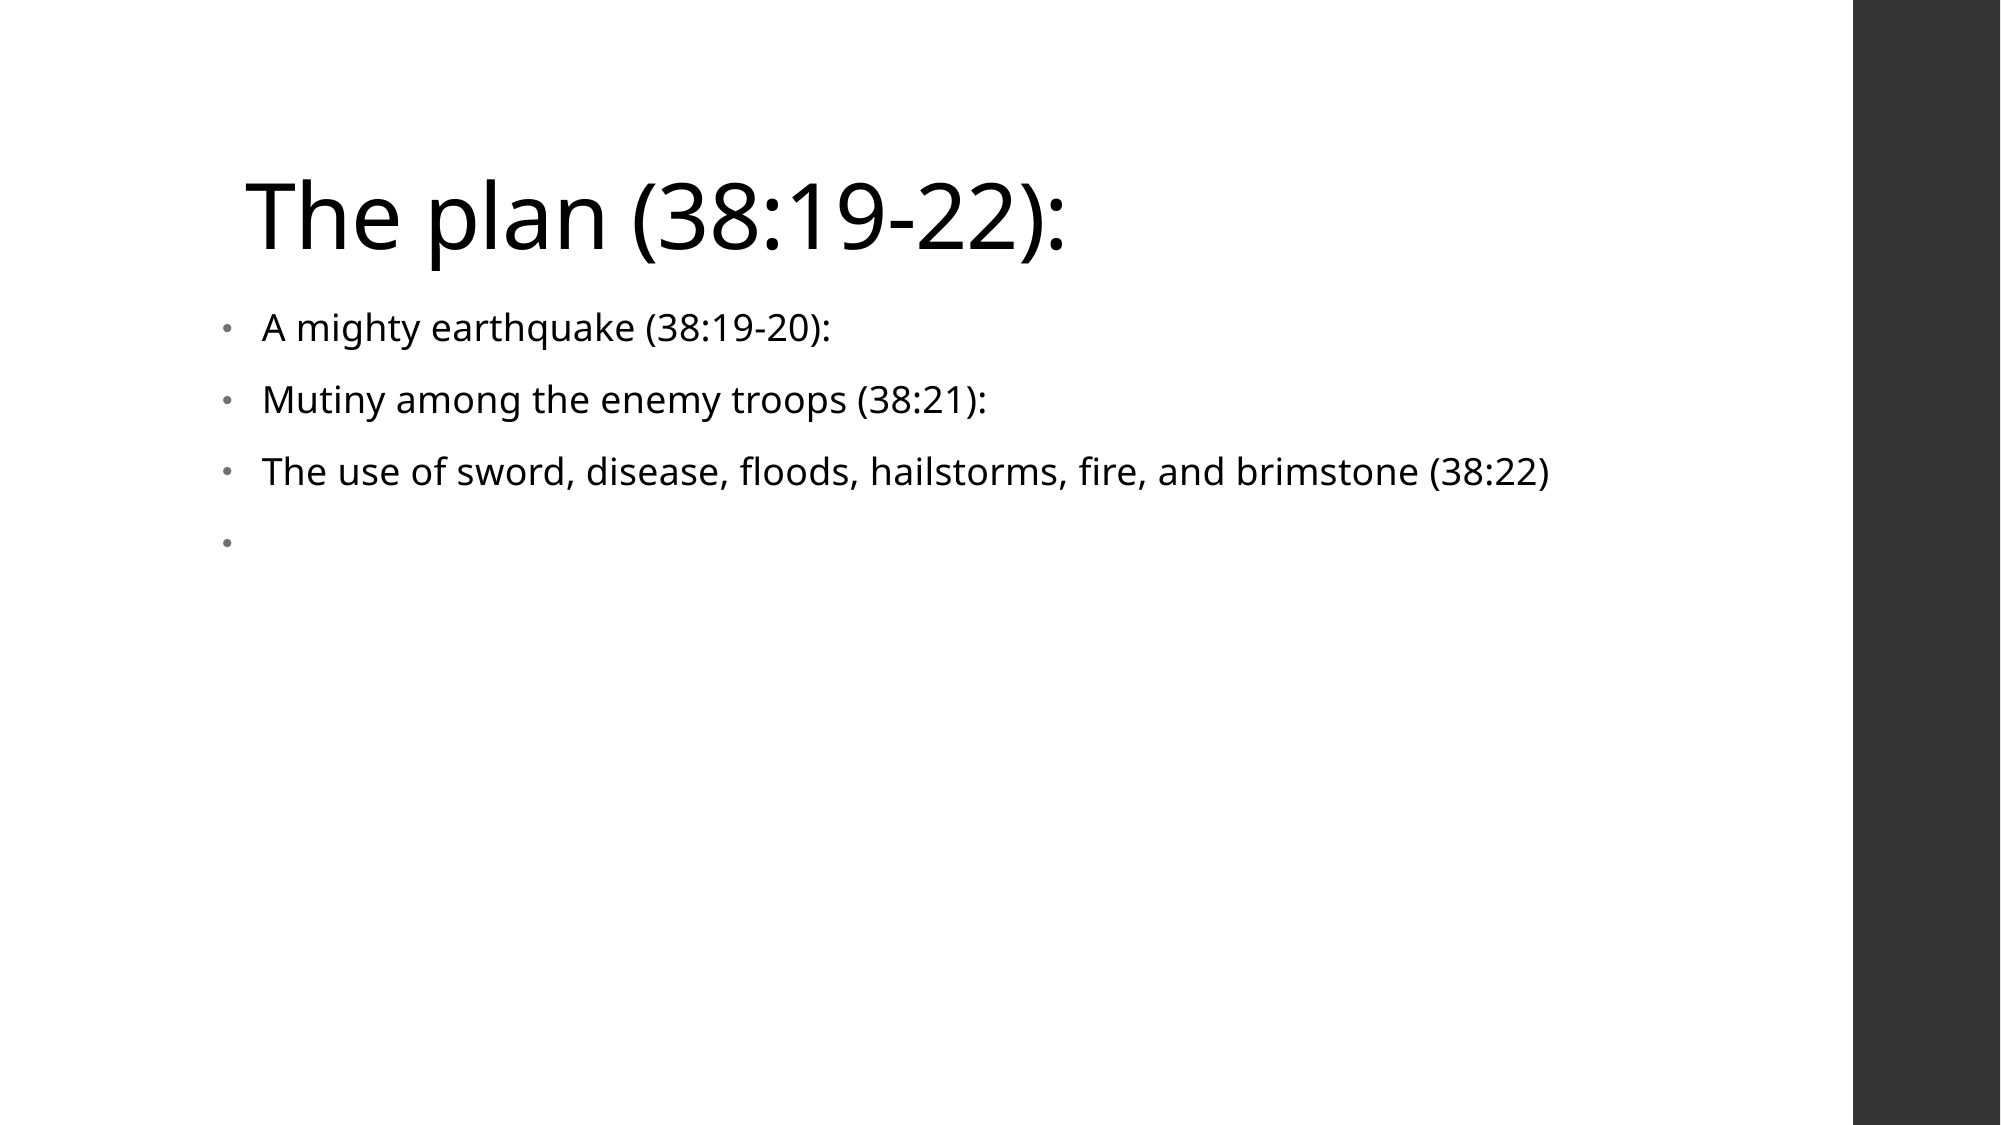

# The plan (38:19-22):
 A mighty earthquake (38:19-20):
 Mutiny among the enemy troops (38:21):
 The use of sword, disease, floods, hailstorms, fire, and brimstone (38:22)